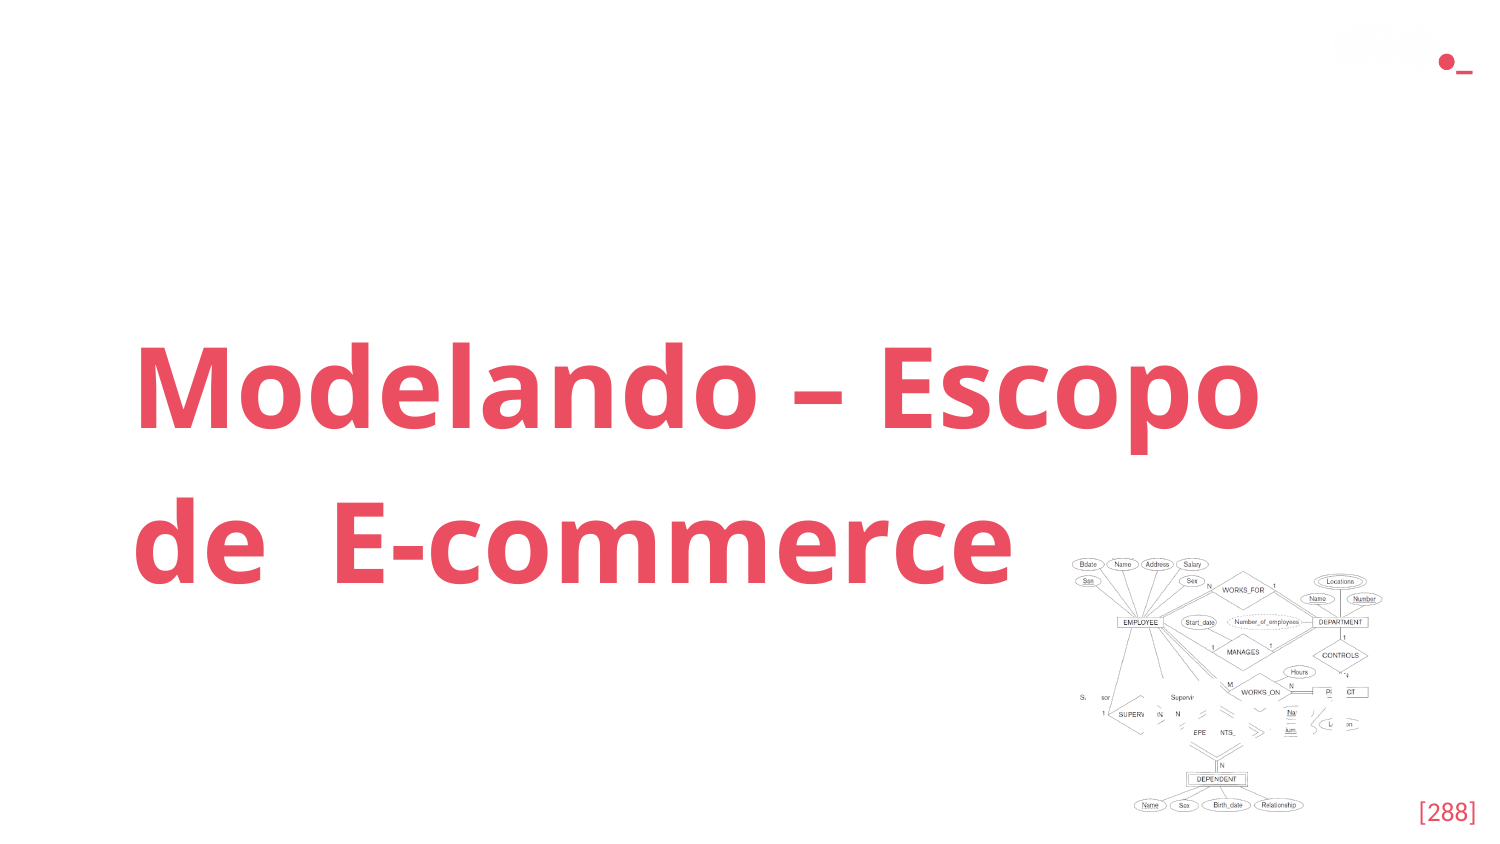

Modelando – Escopo de  E-commerce
ER Model